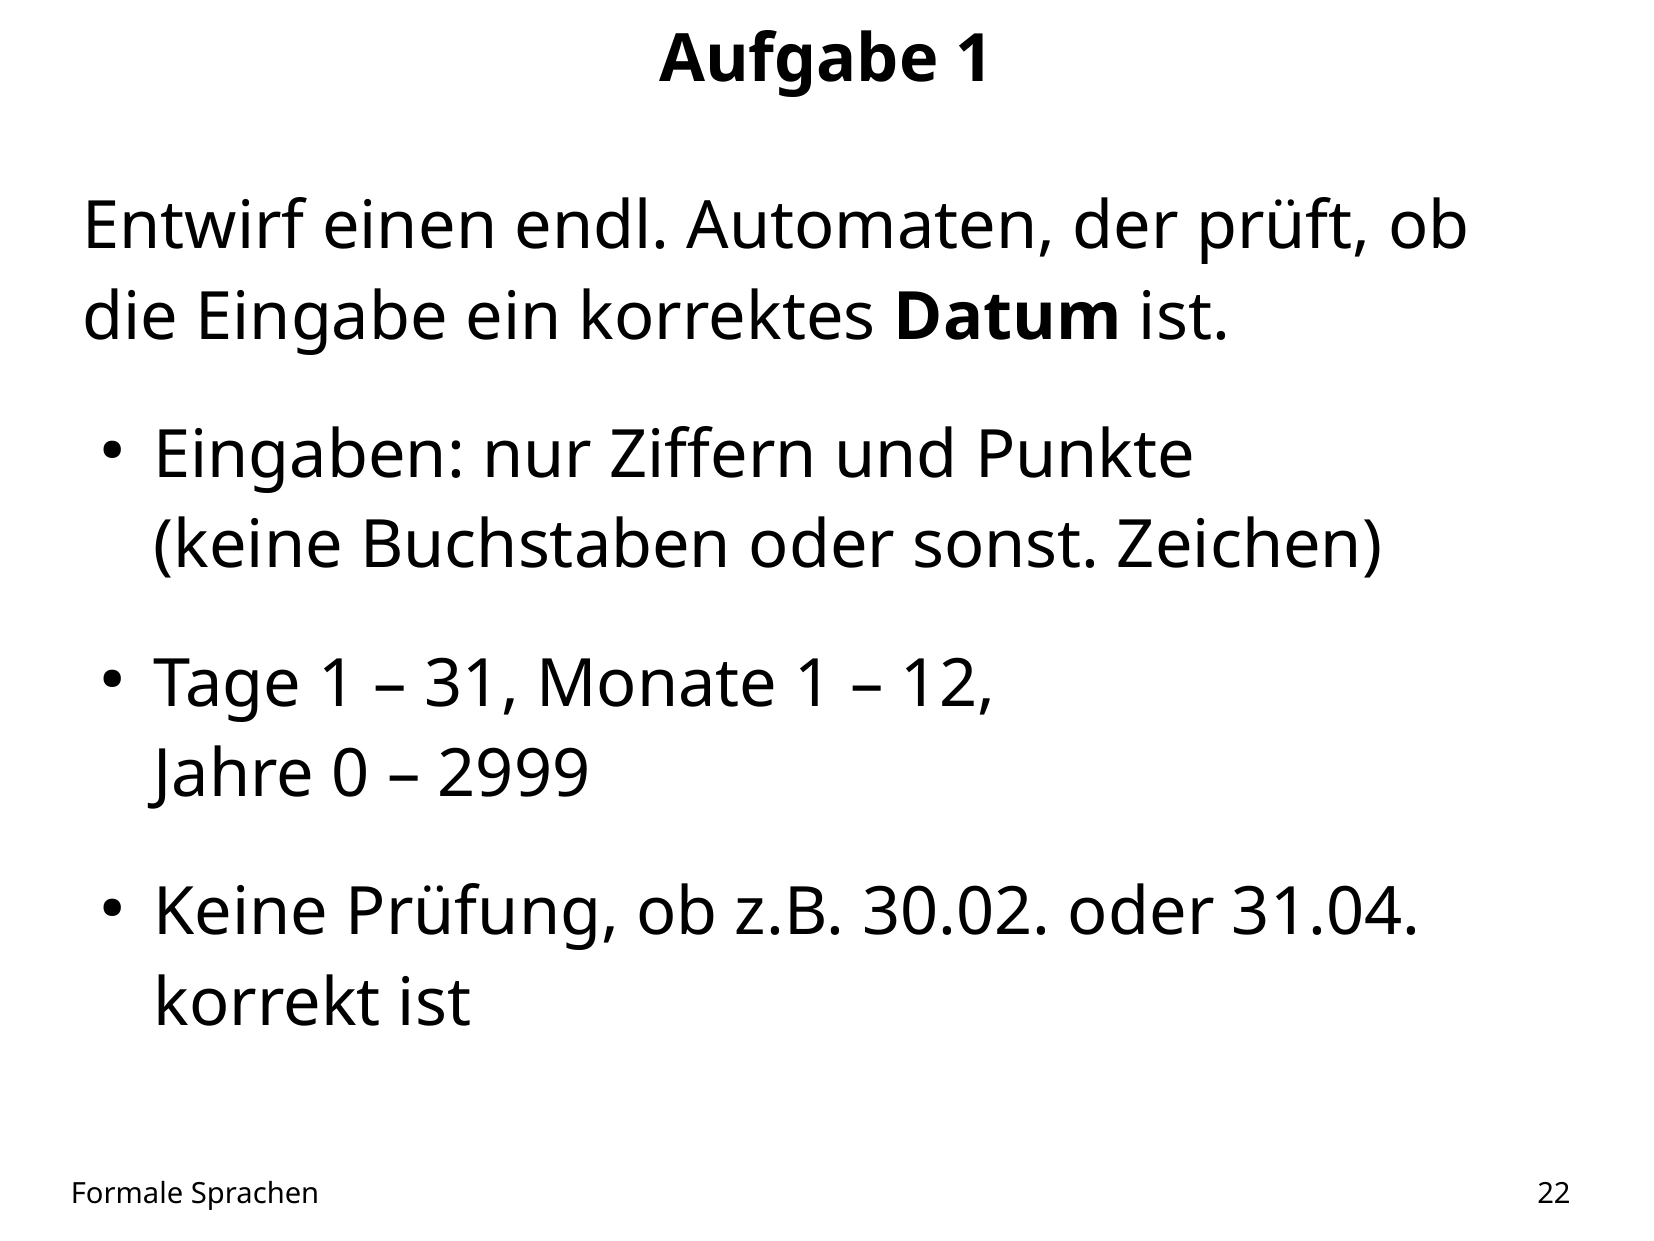

# Aufgabe 1
Entwirf einen endl. Automaten, der prüft, ob die Eingabe ein korrektes Datum ist.
Eingaben: nur Ziffern und Punkte
(keine Buchstaben oder sonst. Zeichen)
Tage 1 – 31, Monate 1 – 12,
Jahre 0 – 2999
Keine Prüfung, ob z.B. 30.02. oder 31.04. korrekt ist
Formale Sprachen
22